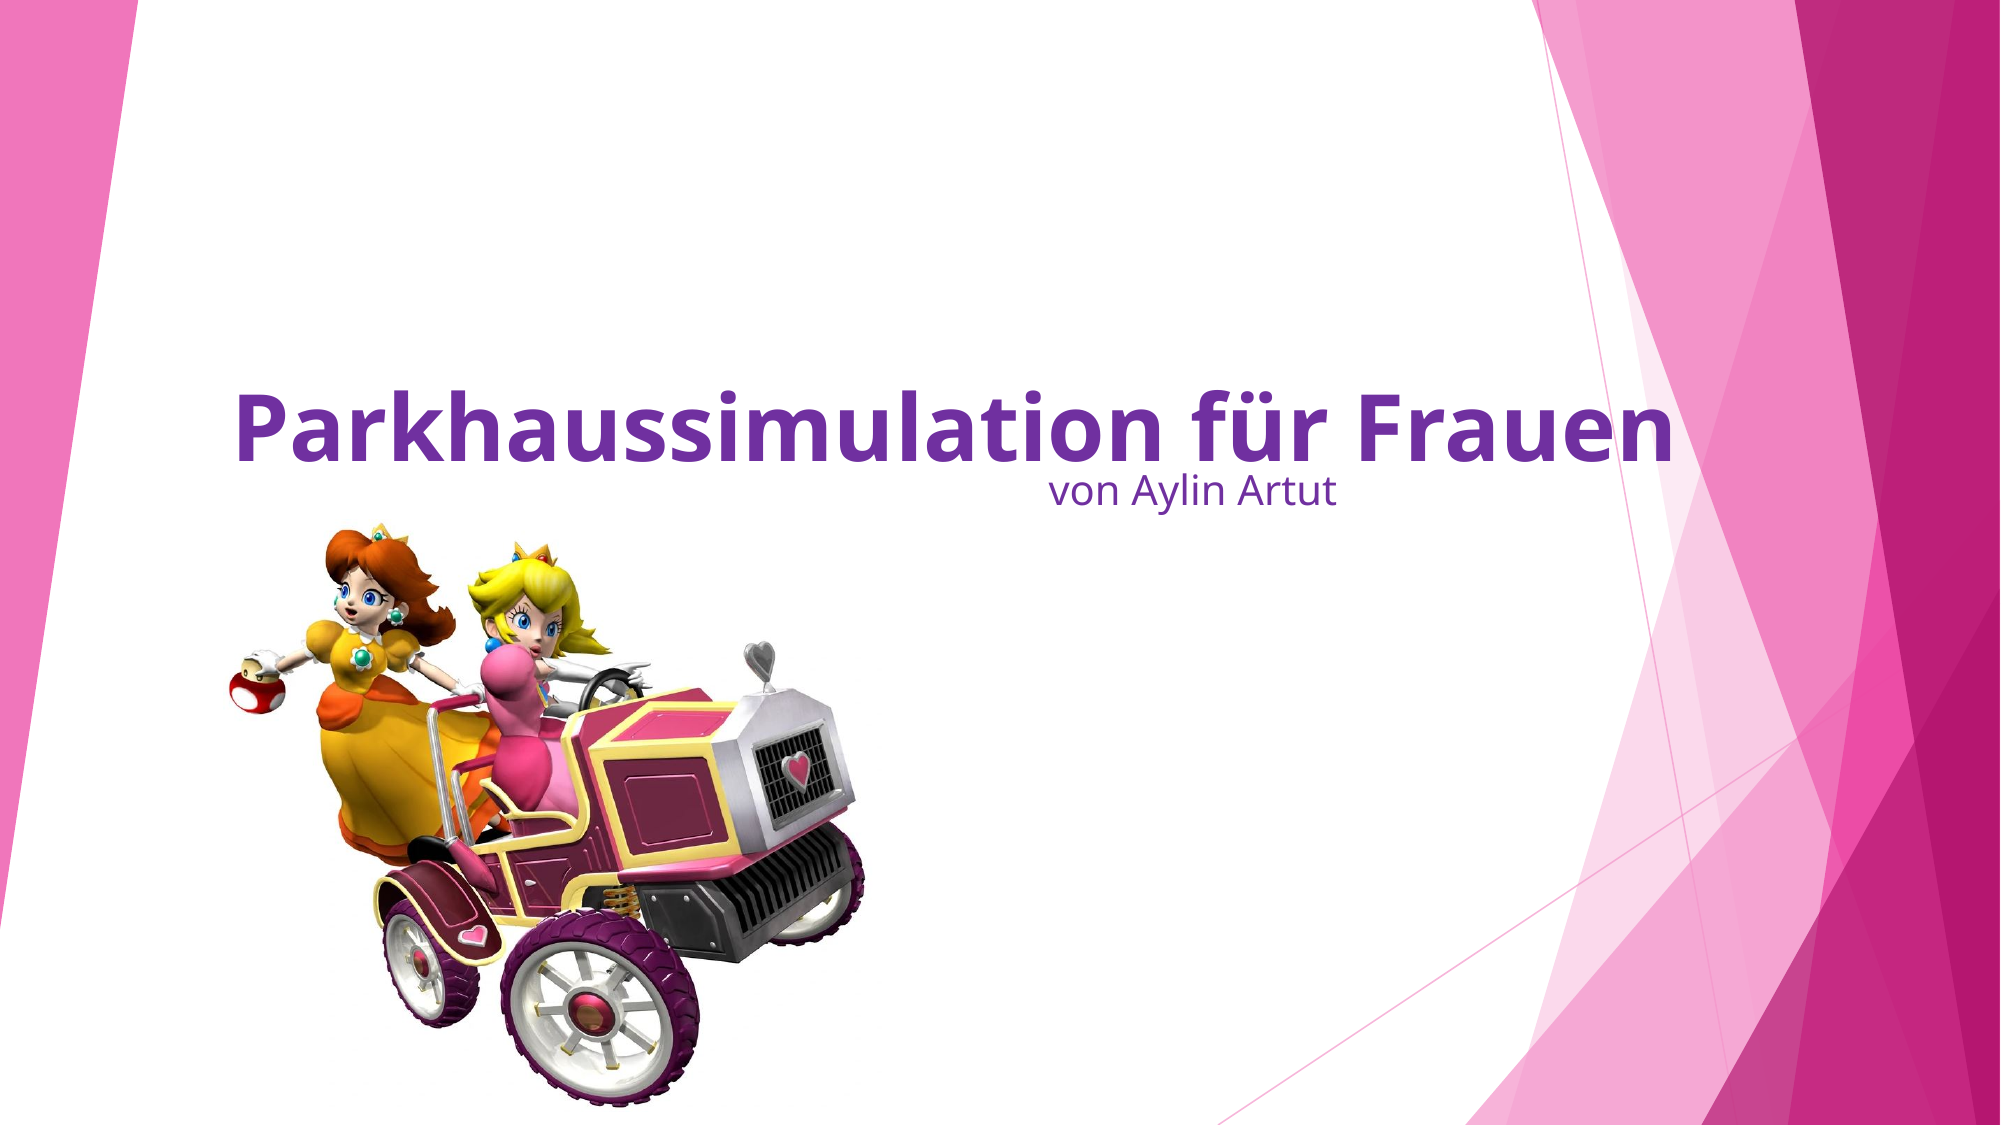

# Parkhaussimulation für Frauen
 von Aylin Artut